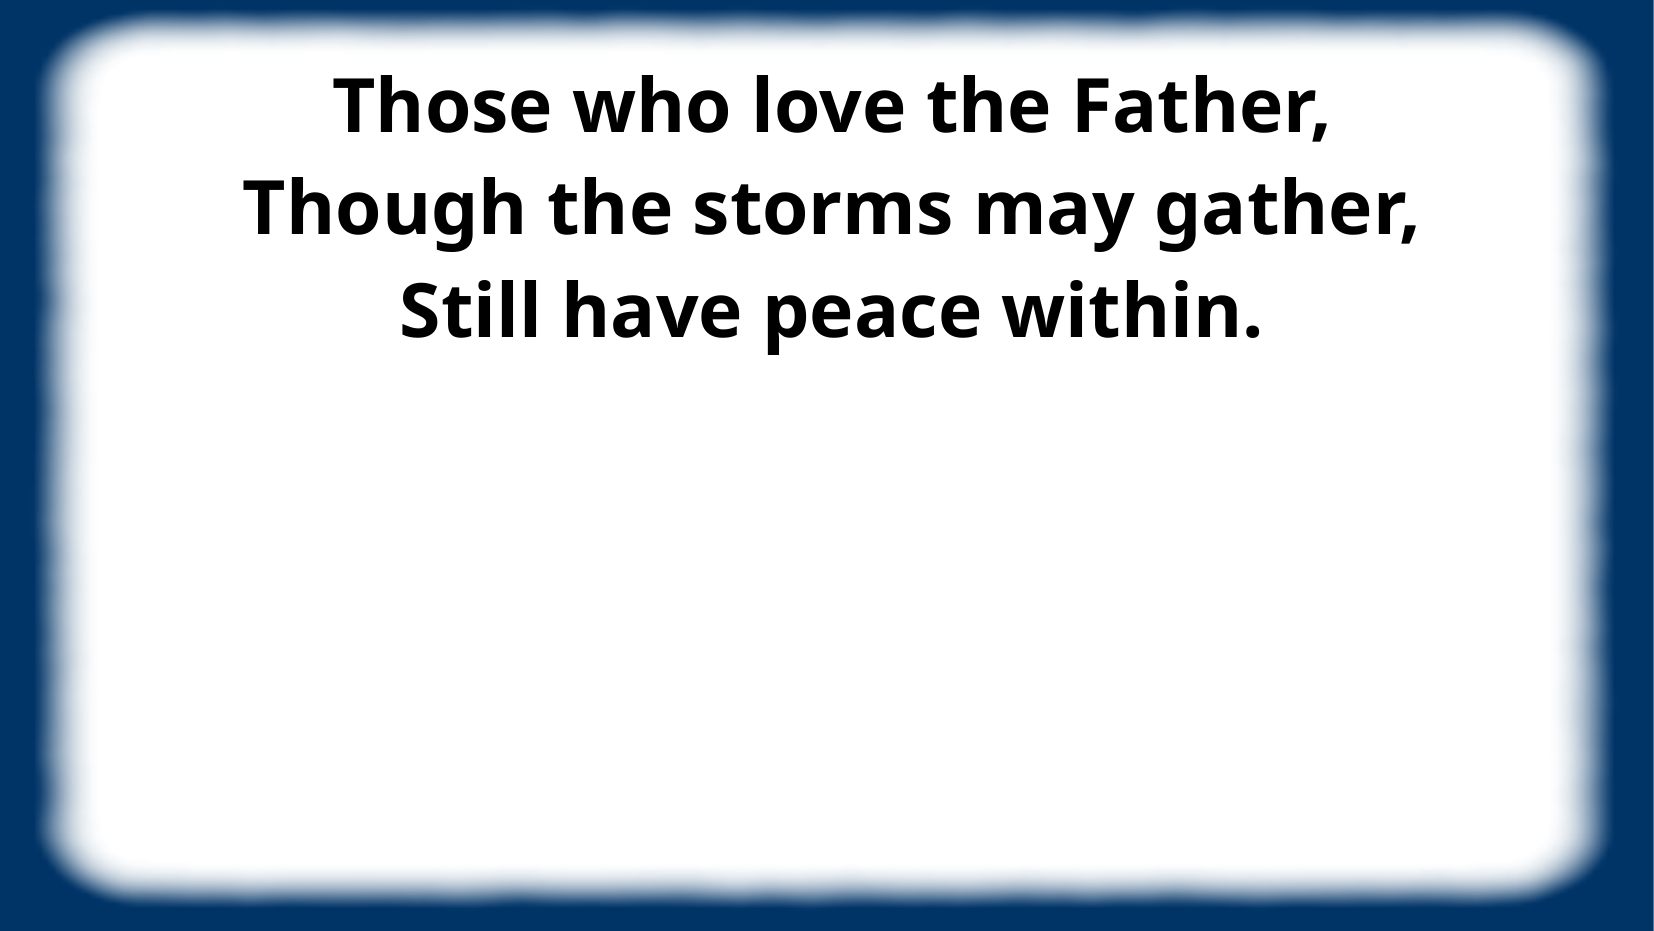

Those who love the Father,
Though the storms may gather,
Still have peace within.